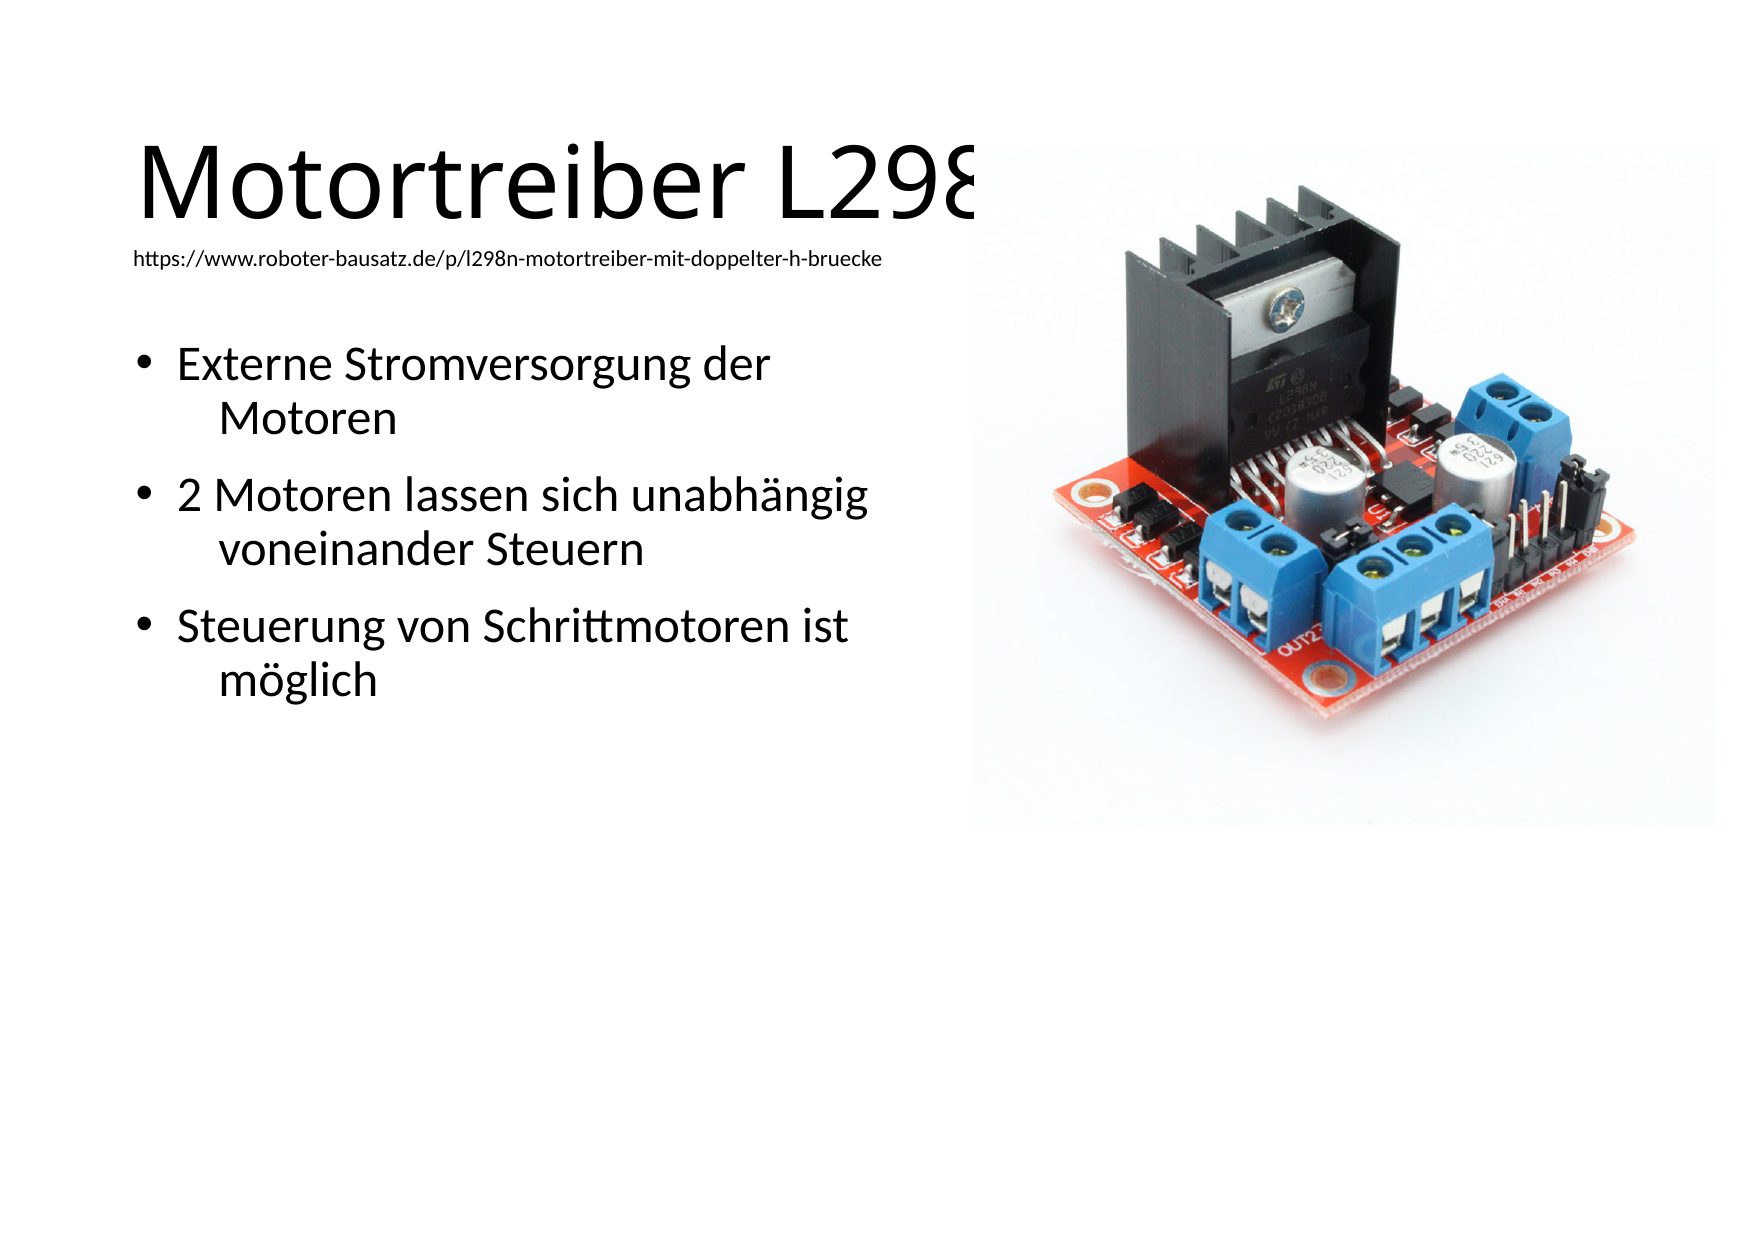

# Motortreiber L298N
https://www.roboter-bausatz.de/p/l298n-motortreiber-mit-doppelter-h-bruecke
Externe Stromversorgung der Motoren
2 Motoren lassen sich unabhängig voneinander Steuern
Steuerung von Schrittmotoren ist möglich